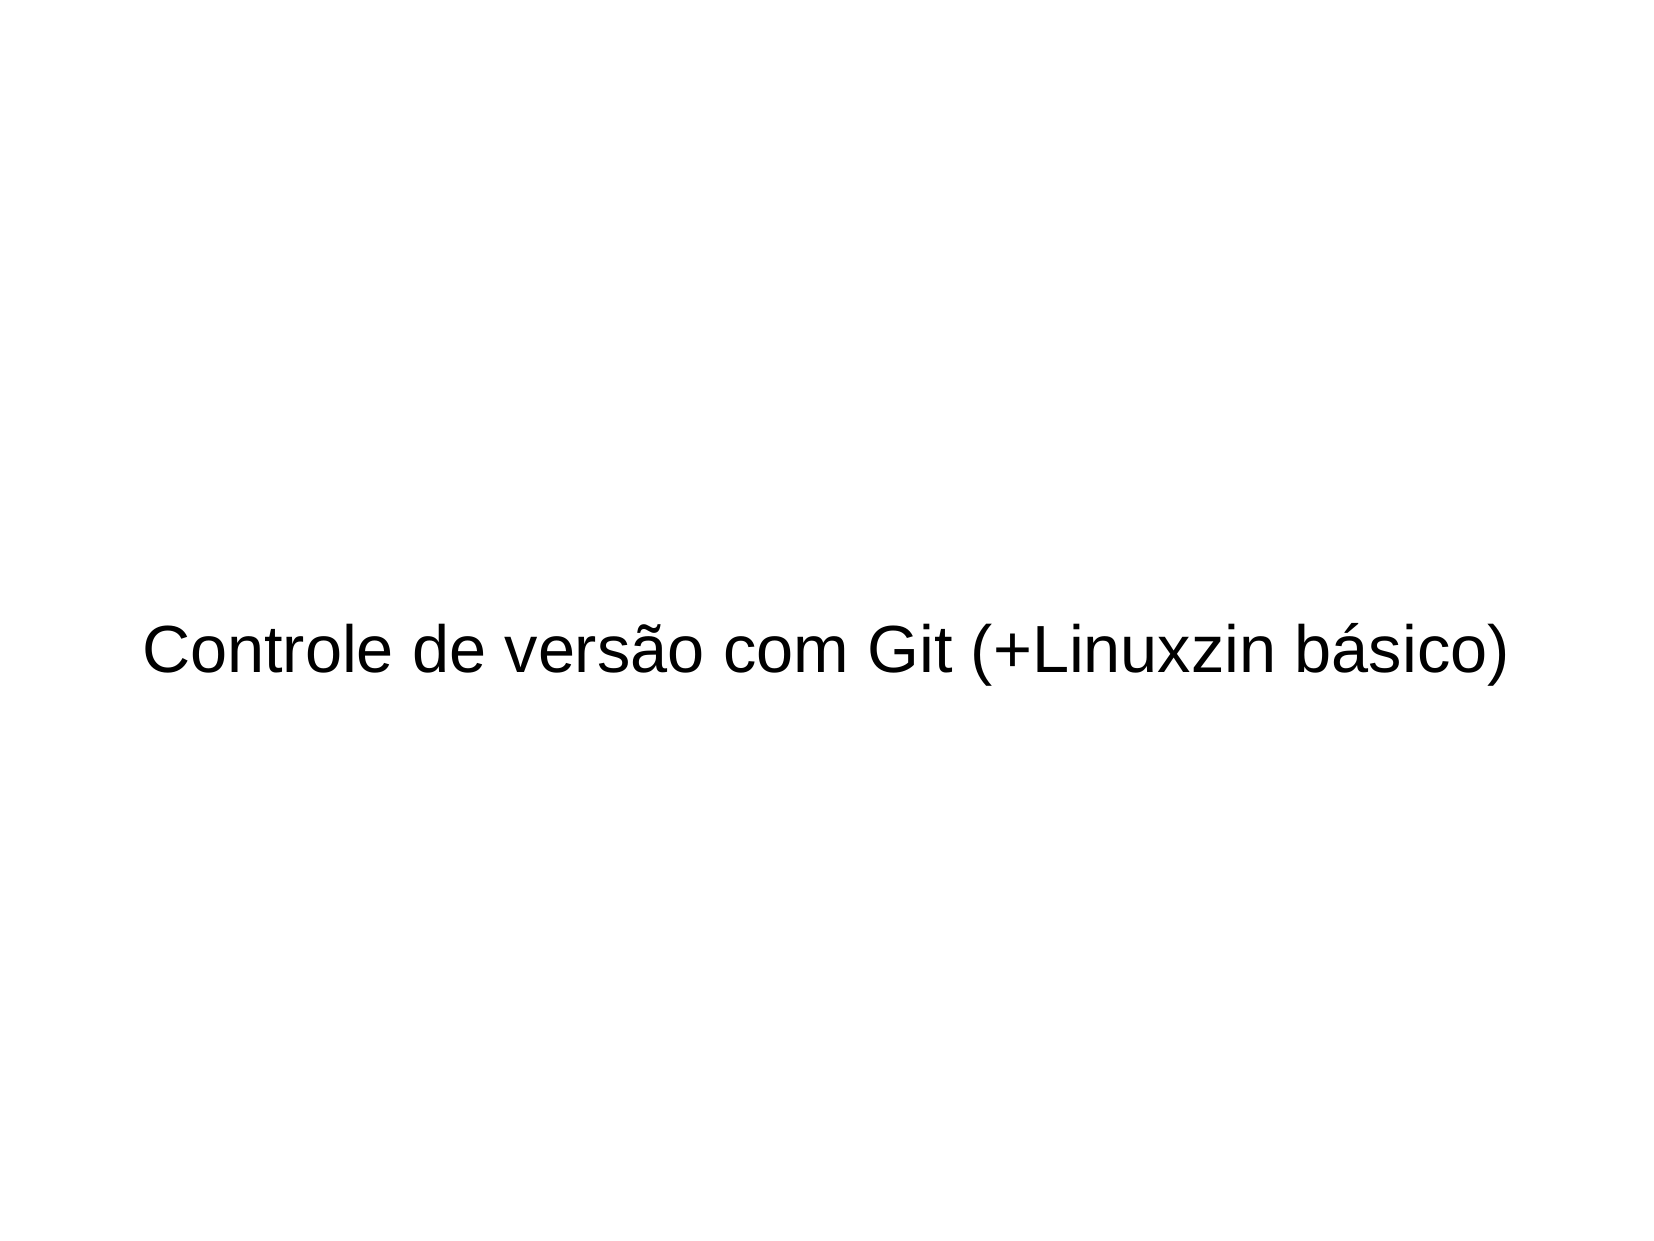

#
Controle de versão com Git (+Linuxzin básico)